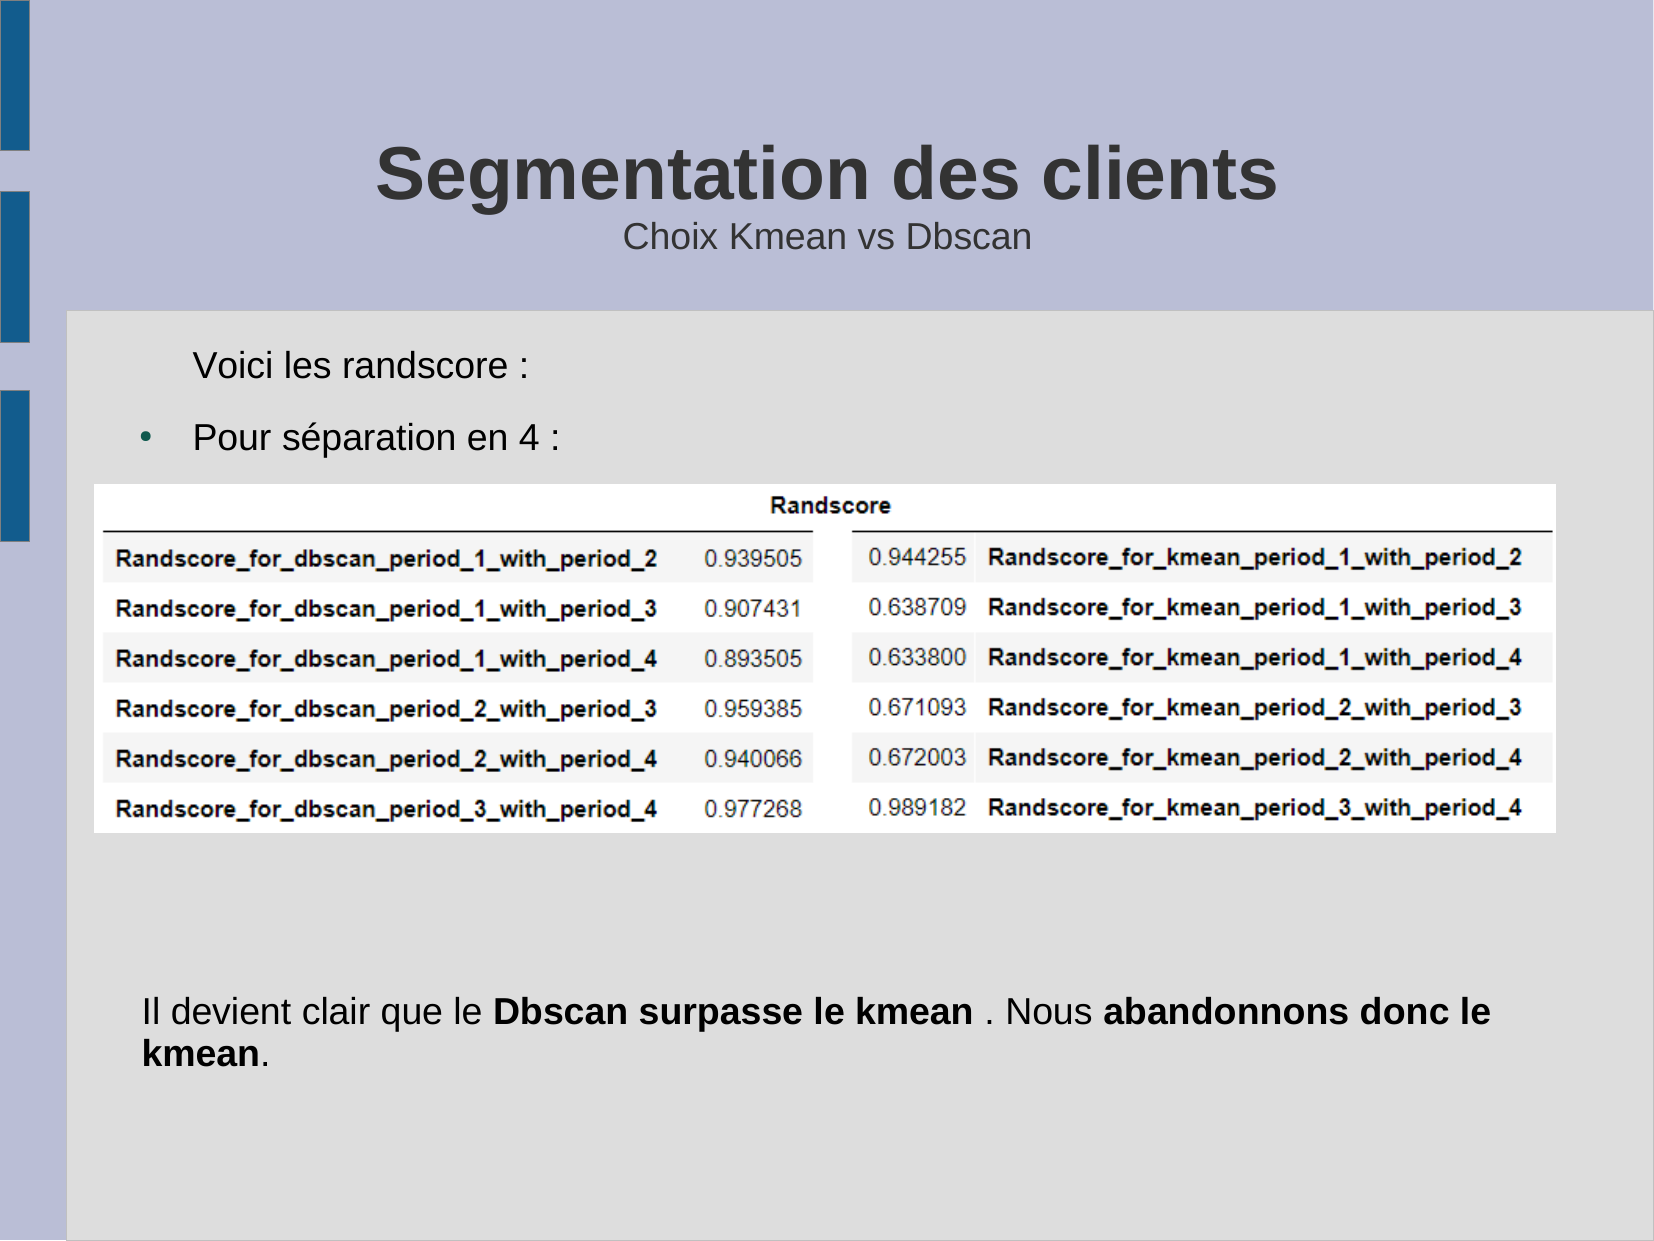

# Segmentation des clients Choix Kmean vs Dbscan
Voici les randscore :
Pour séparation en 4 :
Il devient clair que le Dbscan surpasse le kmean . Nous abandonnons donc le kmean.